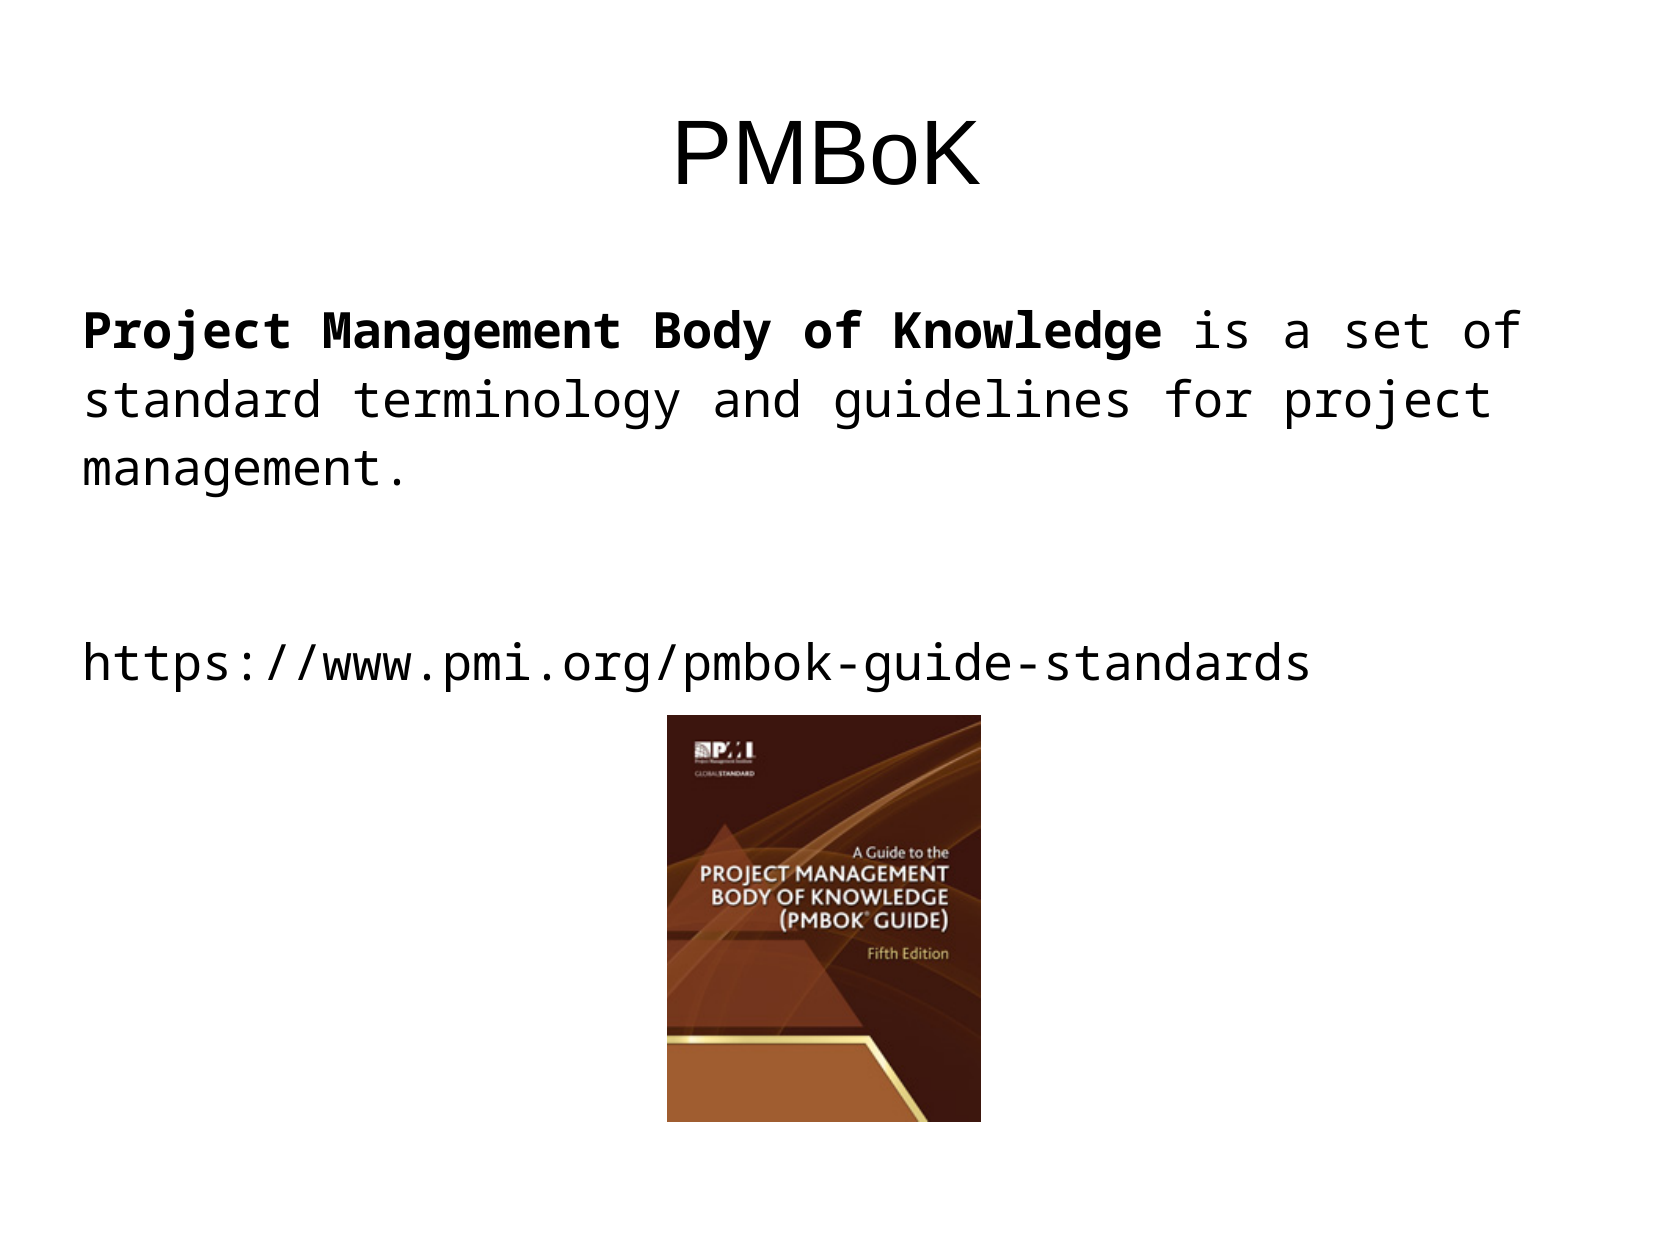

# PMBoK
Project Management Body of Knowledge is a set of standard terminology and guidelines for project management.
https://www.pmi.org/pmbok-guide-standards